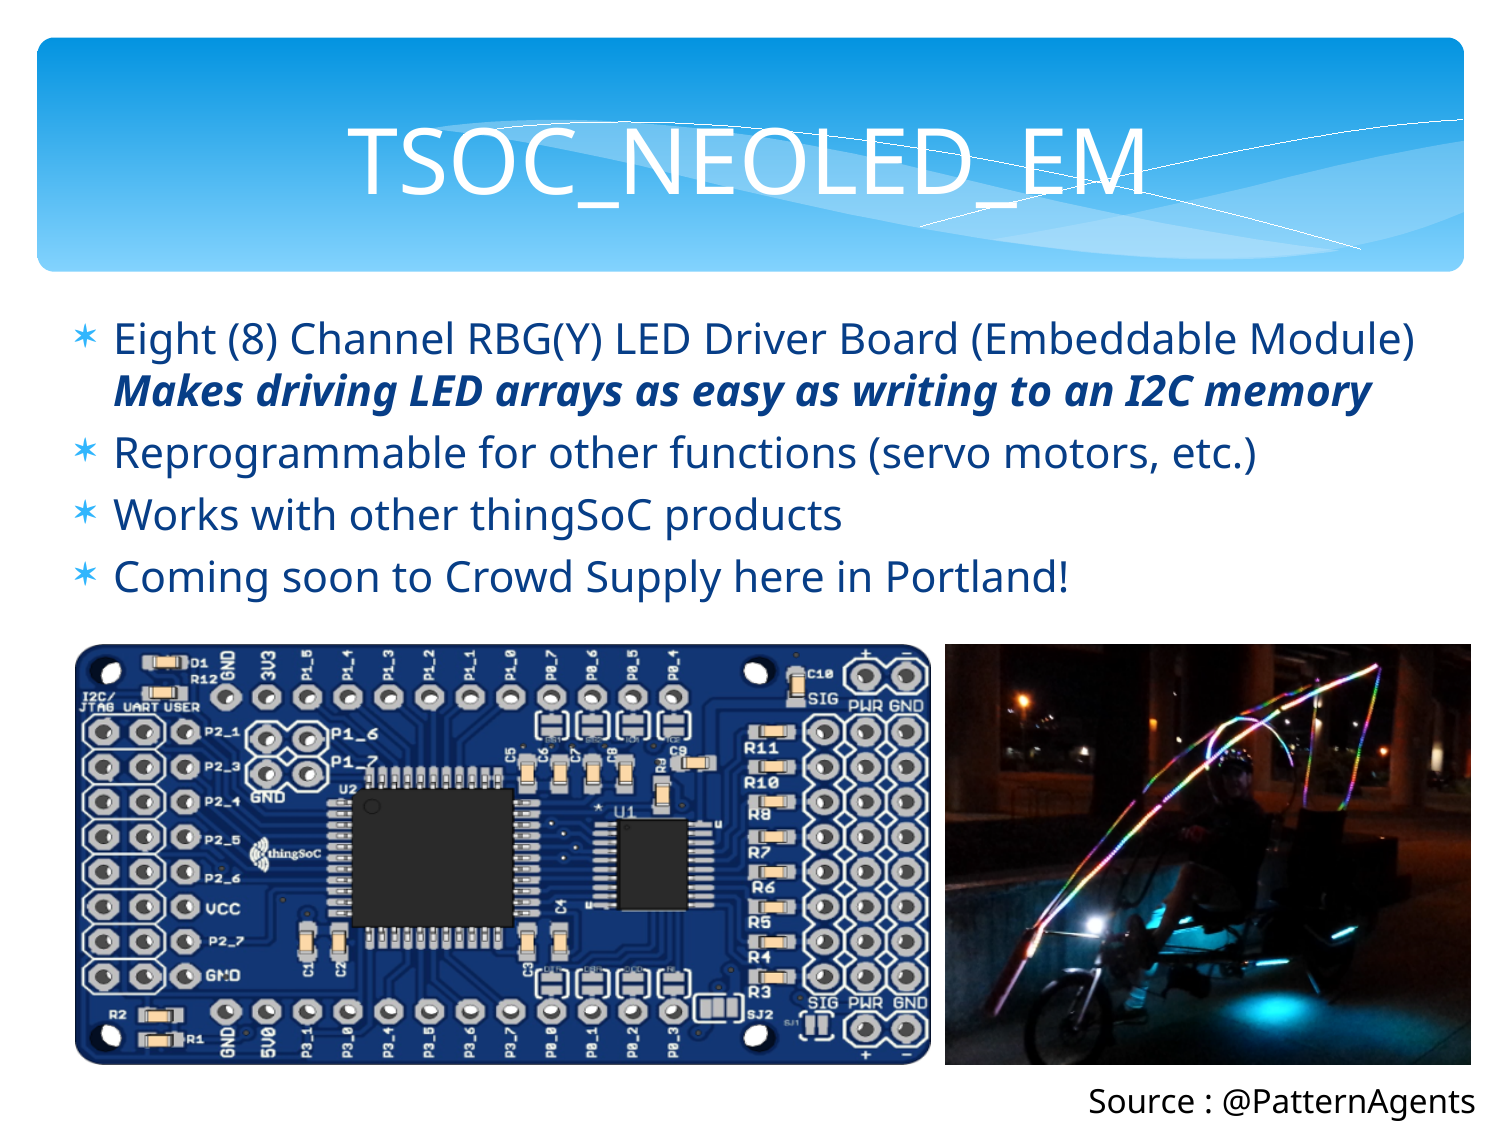

# TSOC_NEOLED_EM
Eight (8) Channel RBG(Y) LED Driver Board (Embeddable Module)
Makes driving LED arrays as easy as writing to an I2C memory
Reprogrammable for other functions (servo motors, etc.)
Works with other thingSoC products
Coming soon to Crowd Supply here in Portland!
Source : @PatternAgents